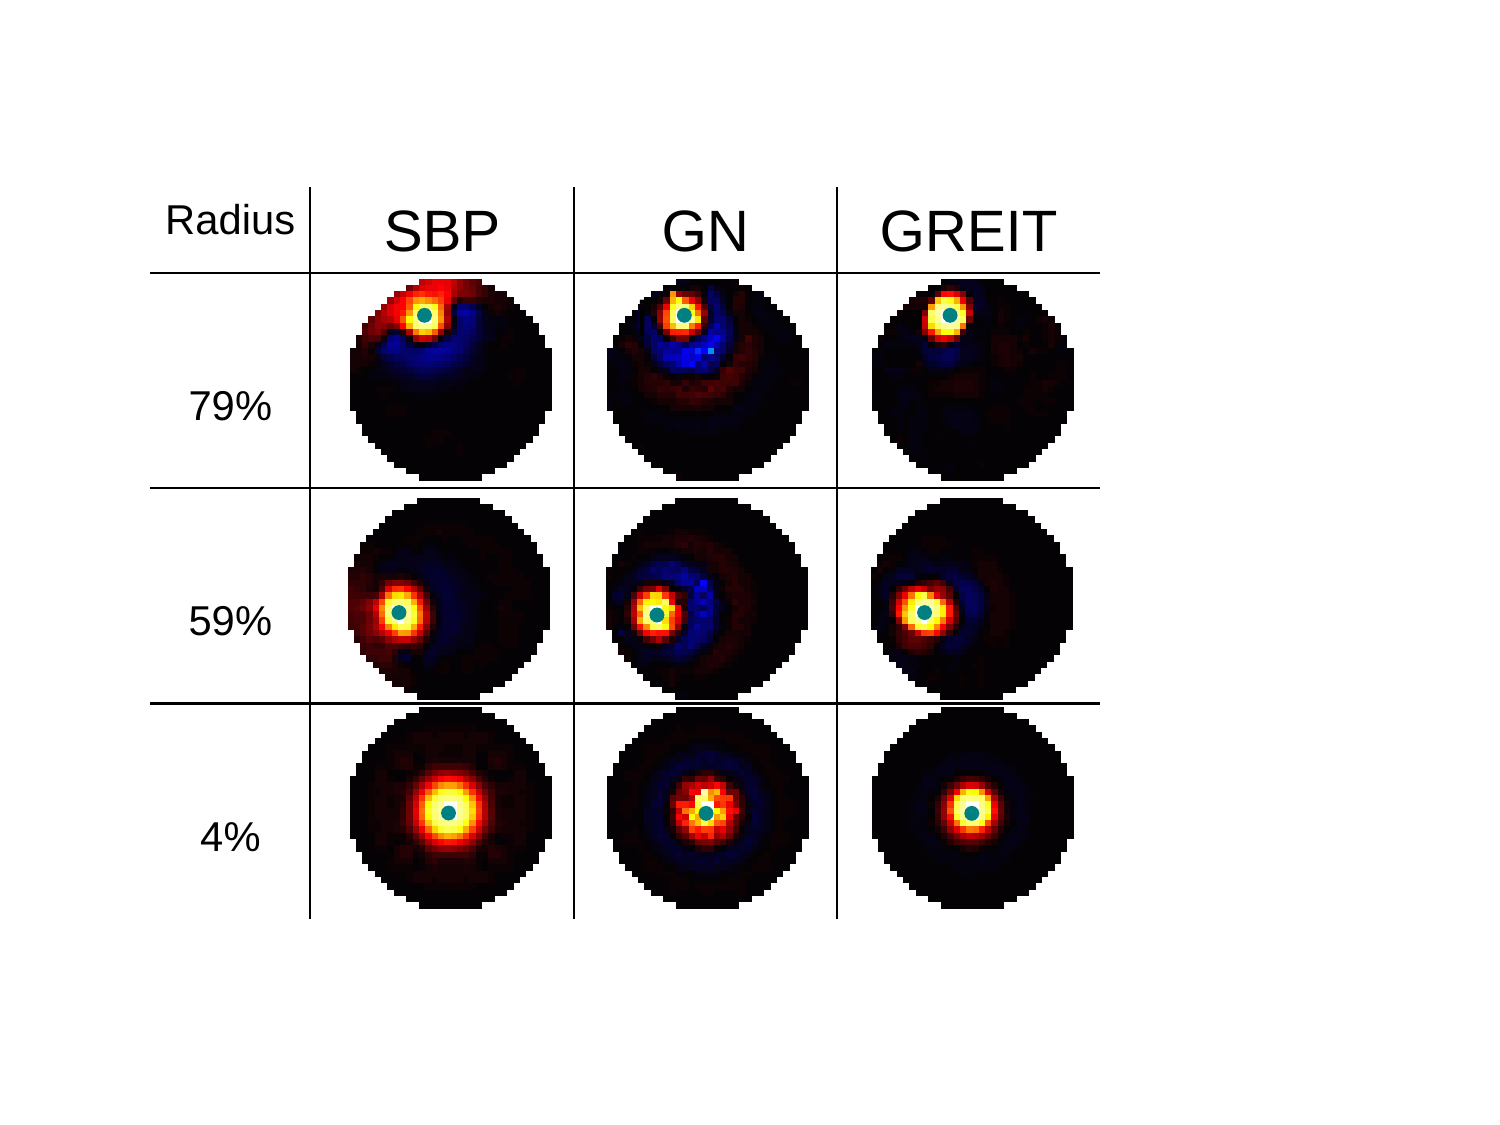

| Radius | SBP | GN | GREIT |
| --- | --- | --- | --- |
| 79% | | | |
| 59% | | | |
| 4% | | | |
 i